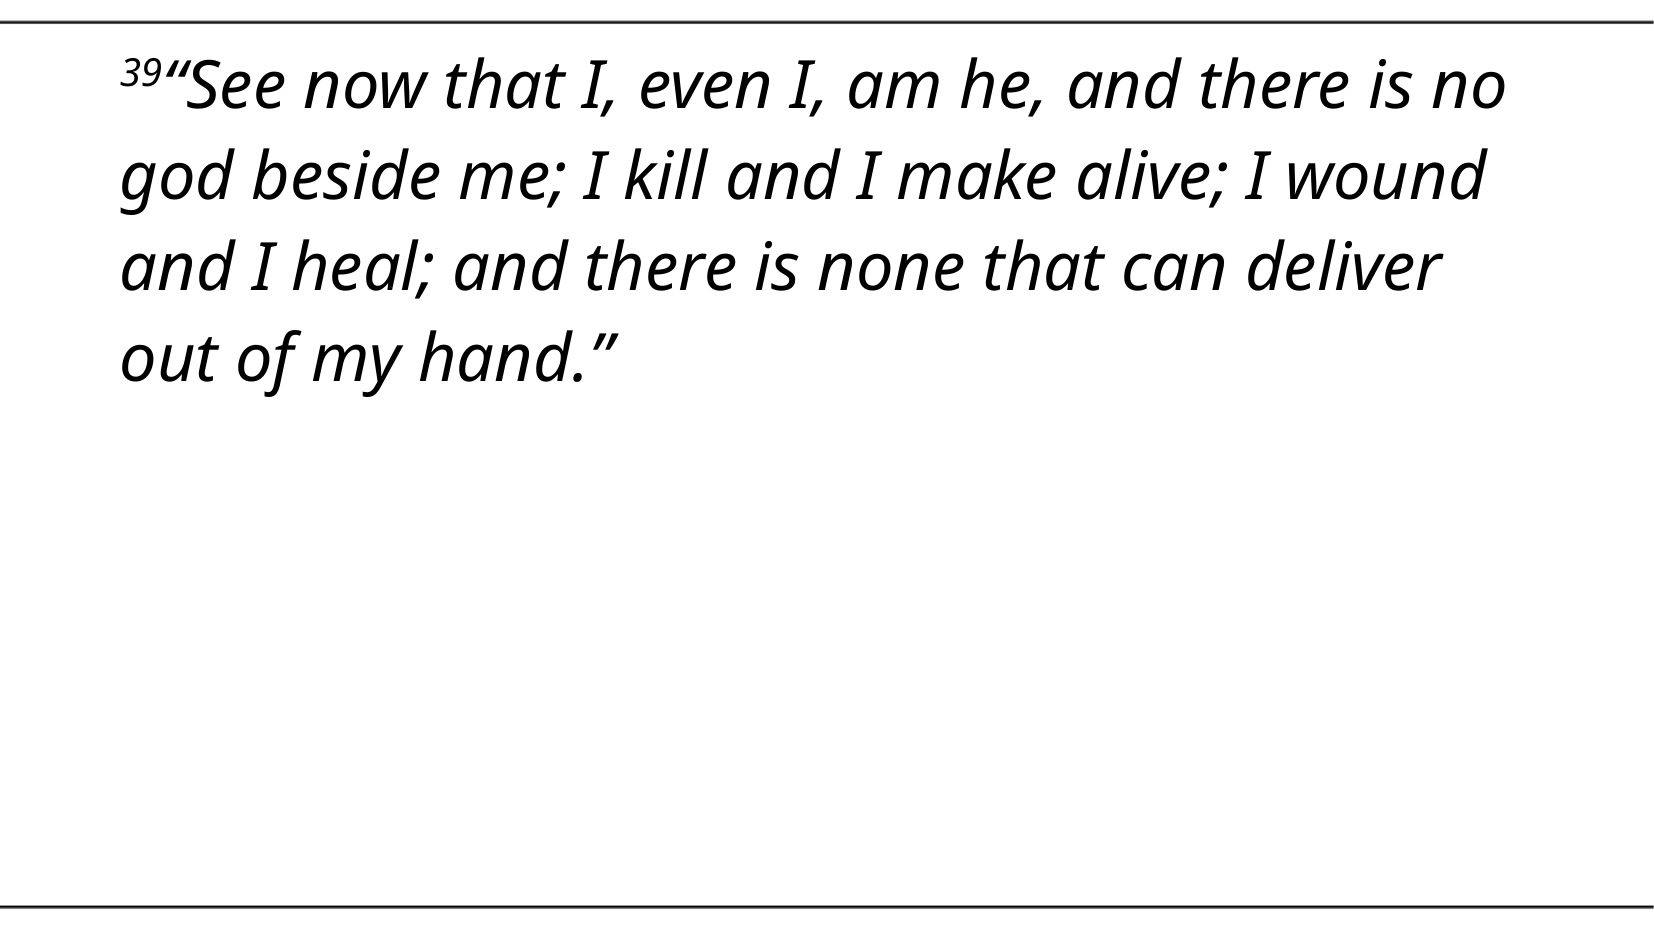

39“See now that I, even I, am he, and there is no god beside me; I kill and I make alive; I wound and I heal; and there is none that can deliver out of my hand.”